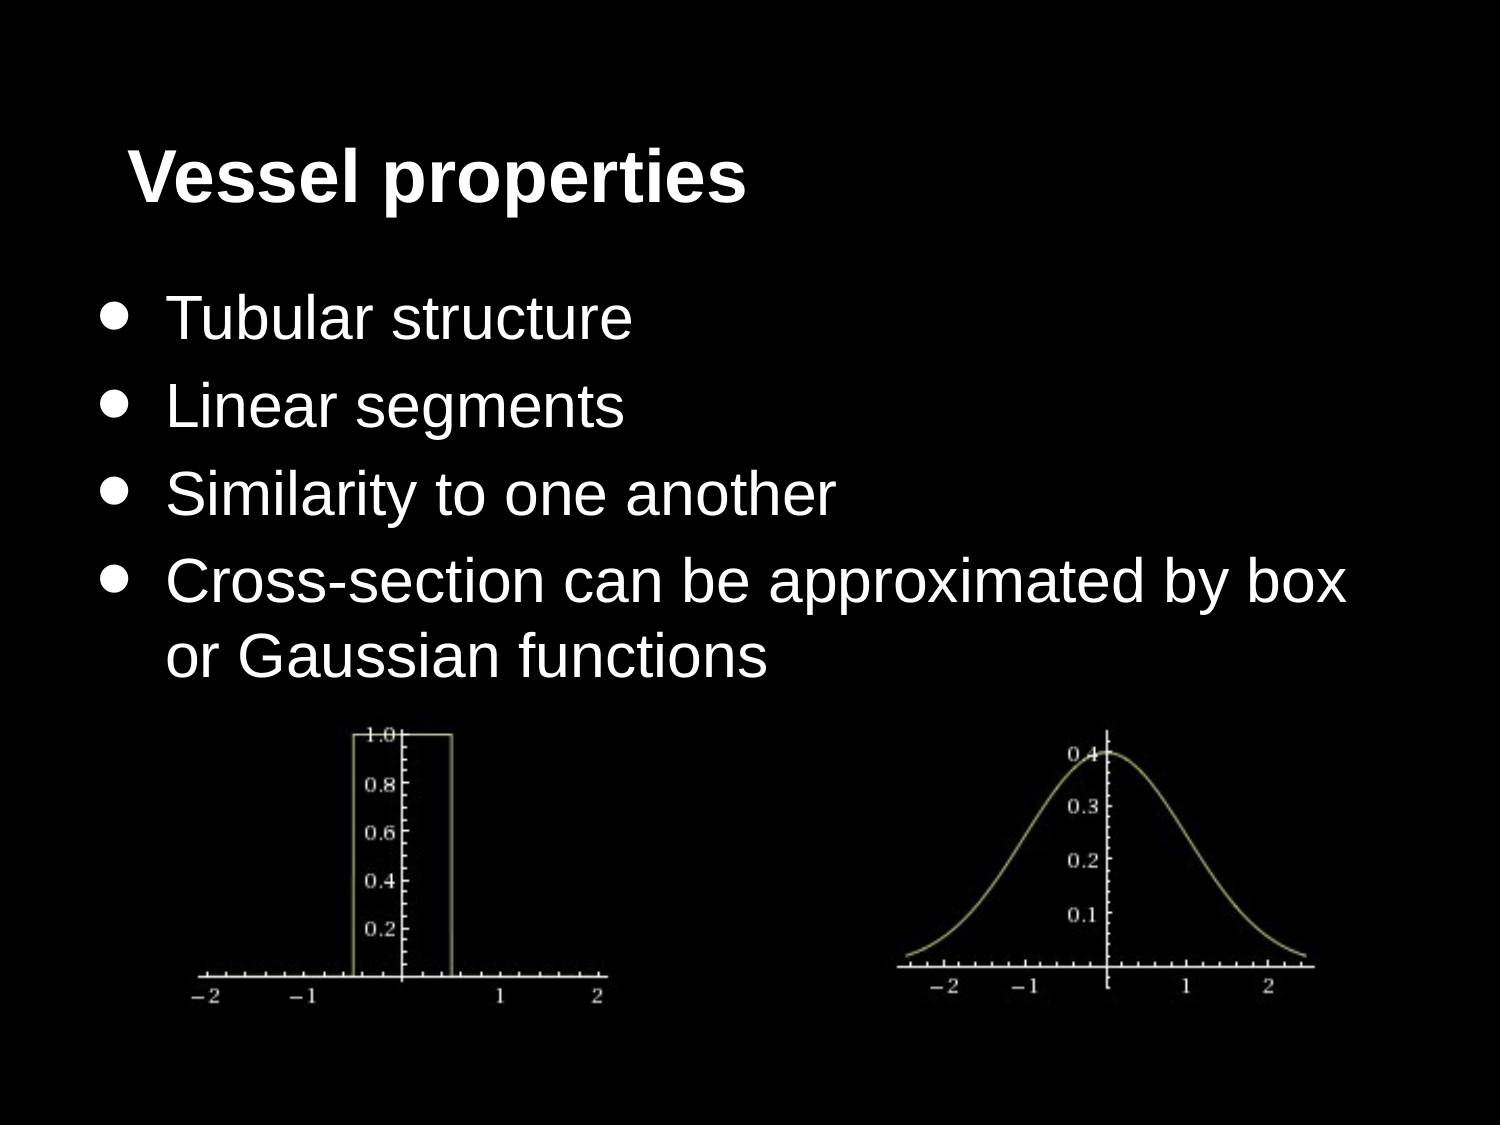

Vessel properties
# Tubular structure
Linear segments
Similarity to one another
Cross-section can be approximated by box or Gaussian functions